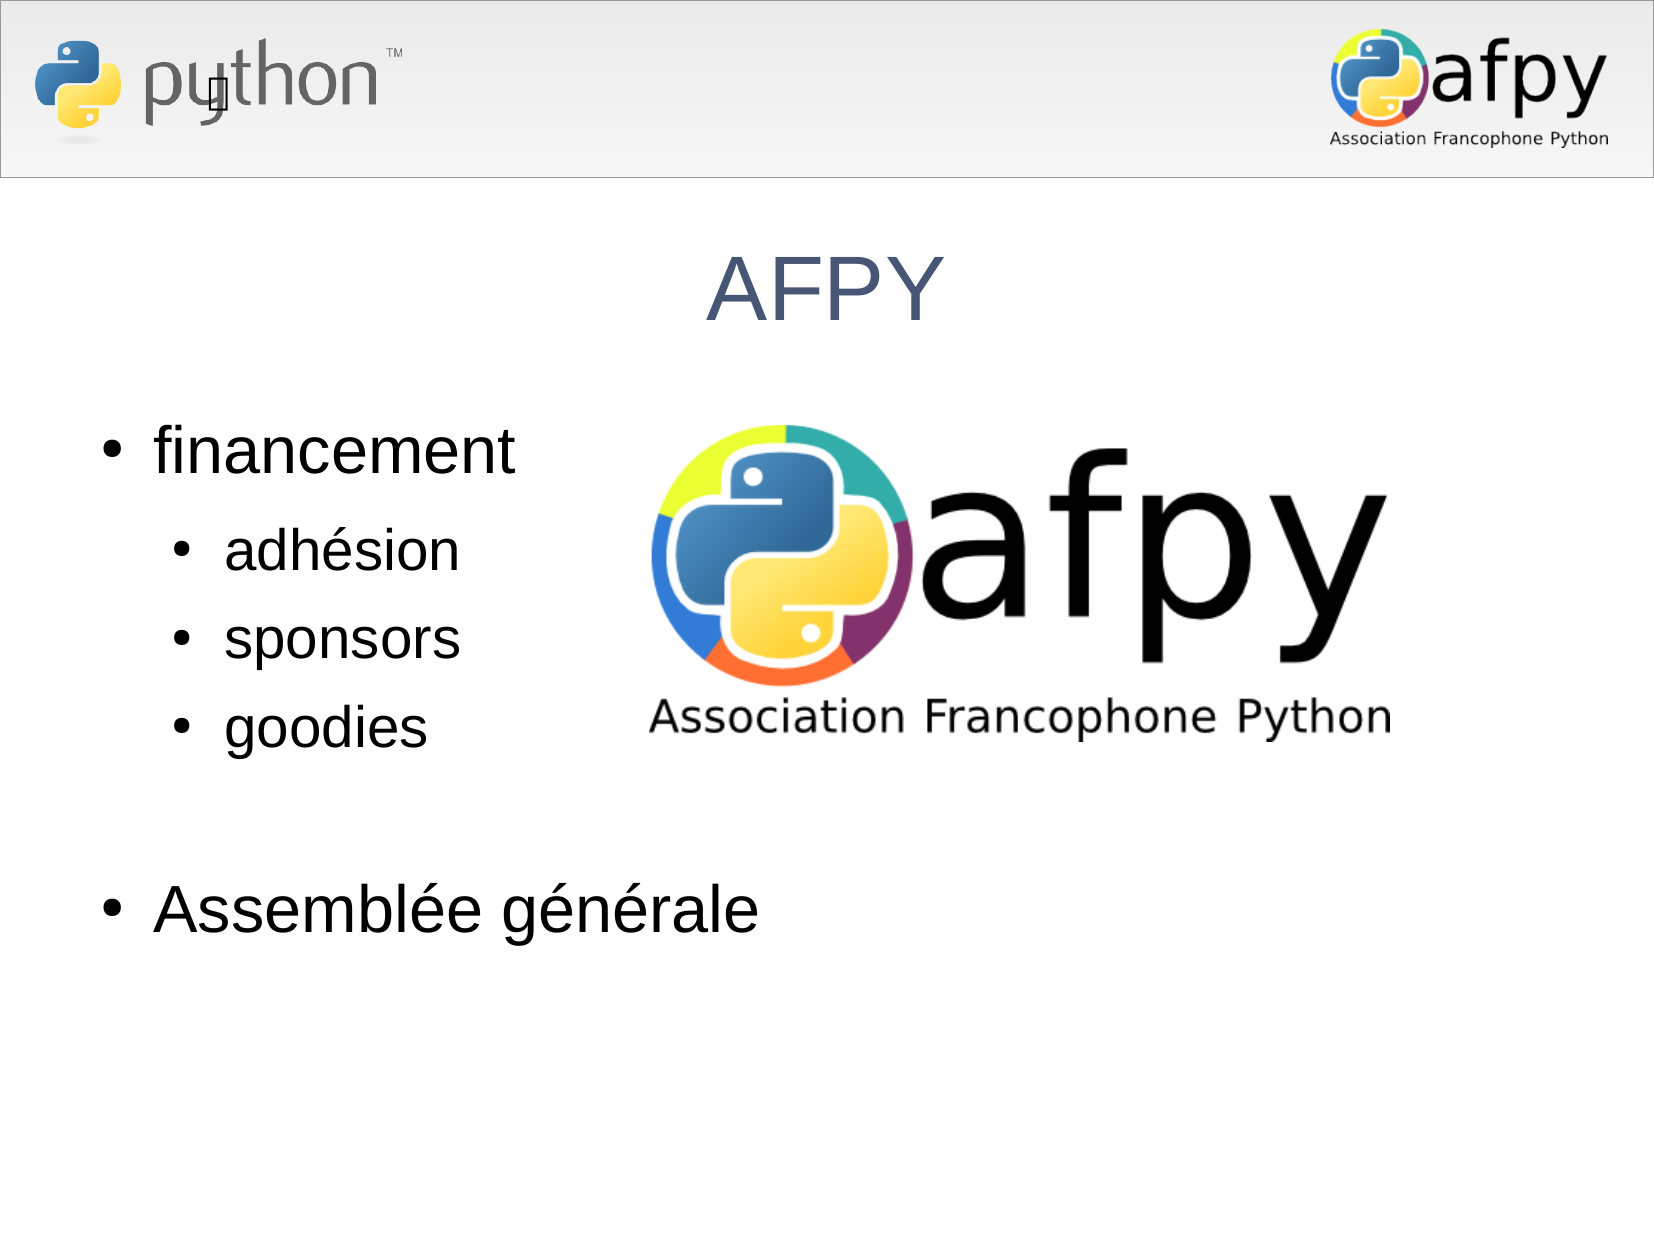

# AFPY
financement
adhésion
sponsors
goodies
Assemblée générale